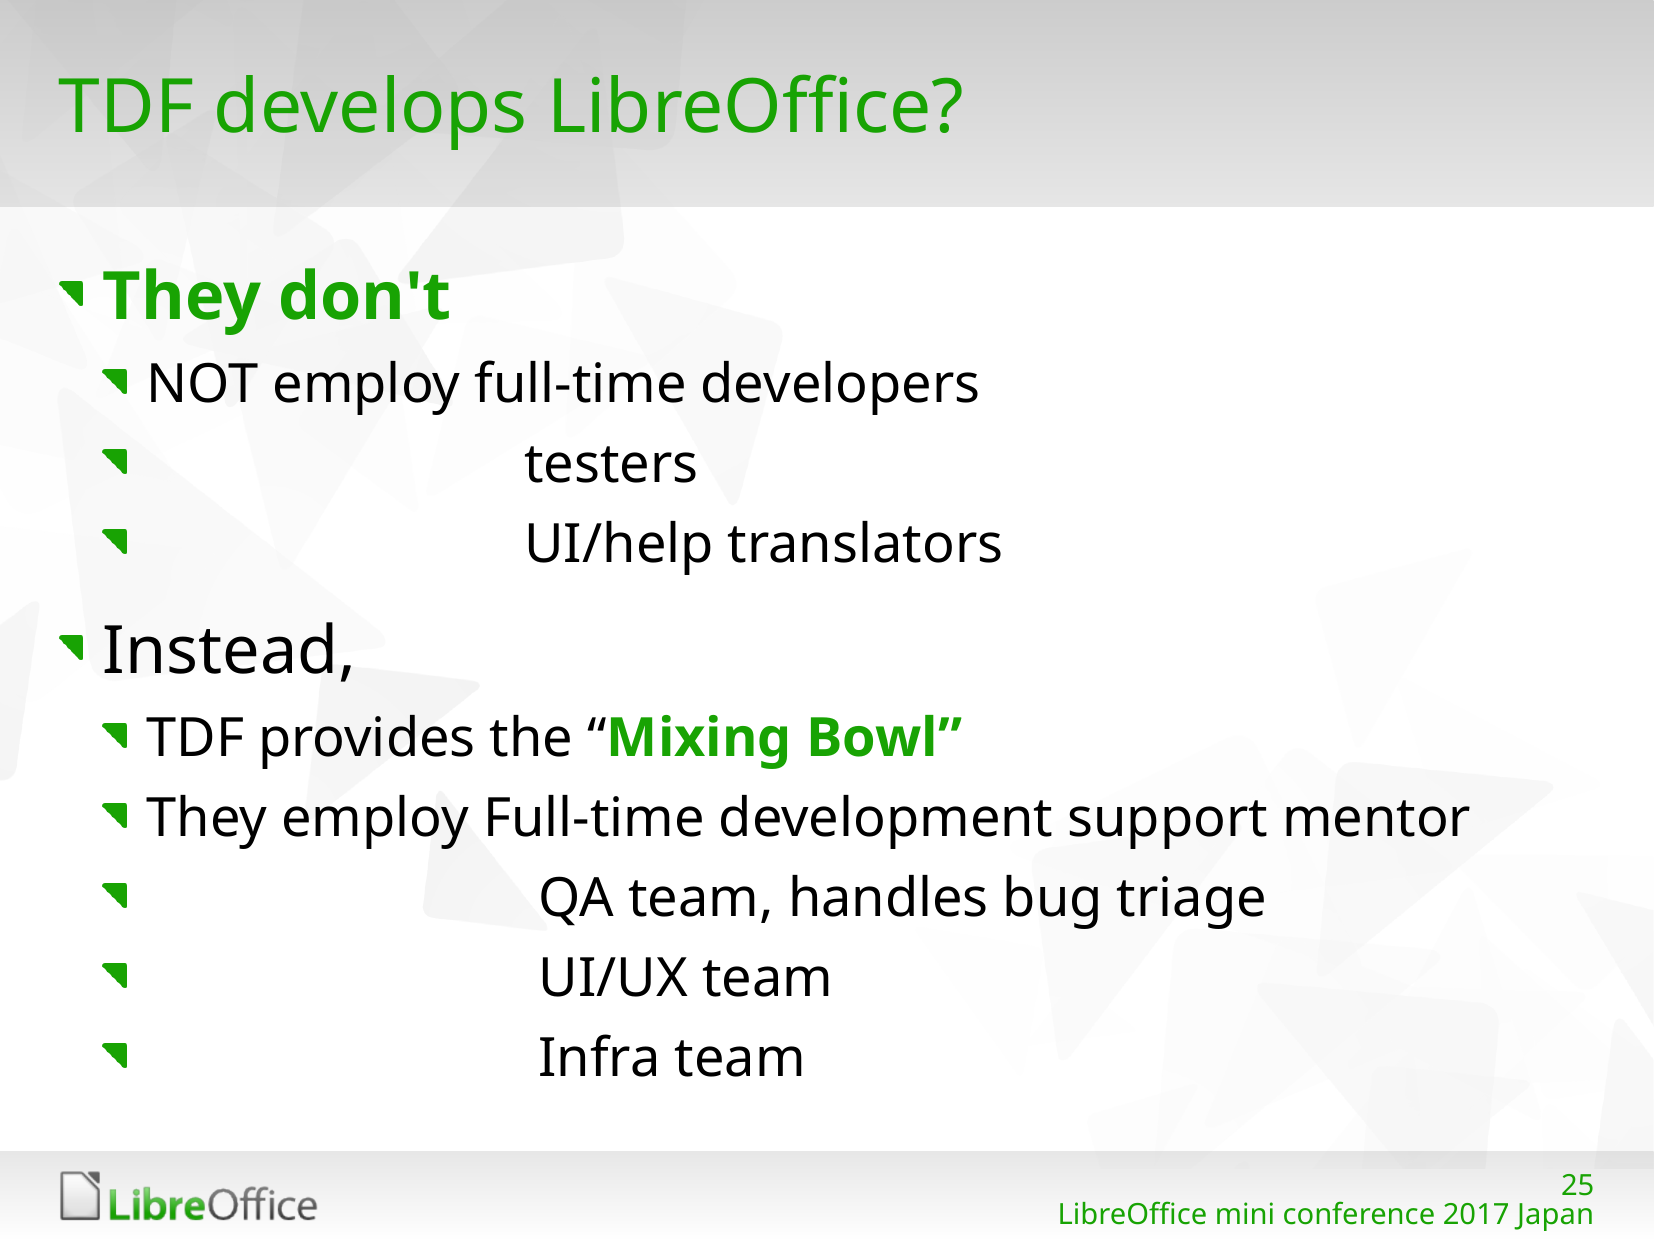

# TDF develops LibreOffice?
They don't
NOT employ full-time developers
 testers
 UI/help translators
Instead,
TDF provides the “Mixing Bowl”
They employ Full-time development support mentor
 QA team, handles bug triage
 UI/UX team
 Infra team
25
 LibreOffice mini conference 2017 Japan